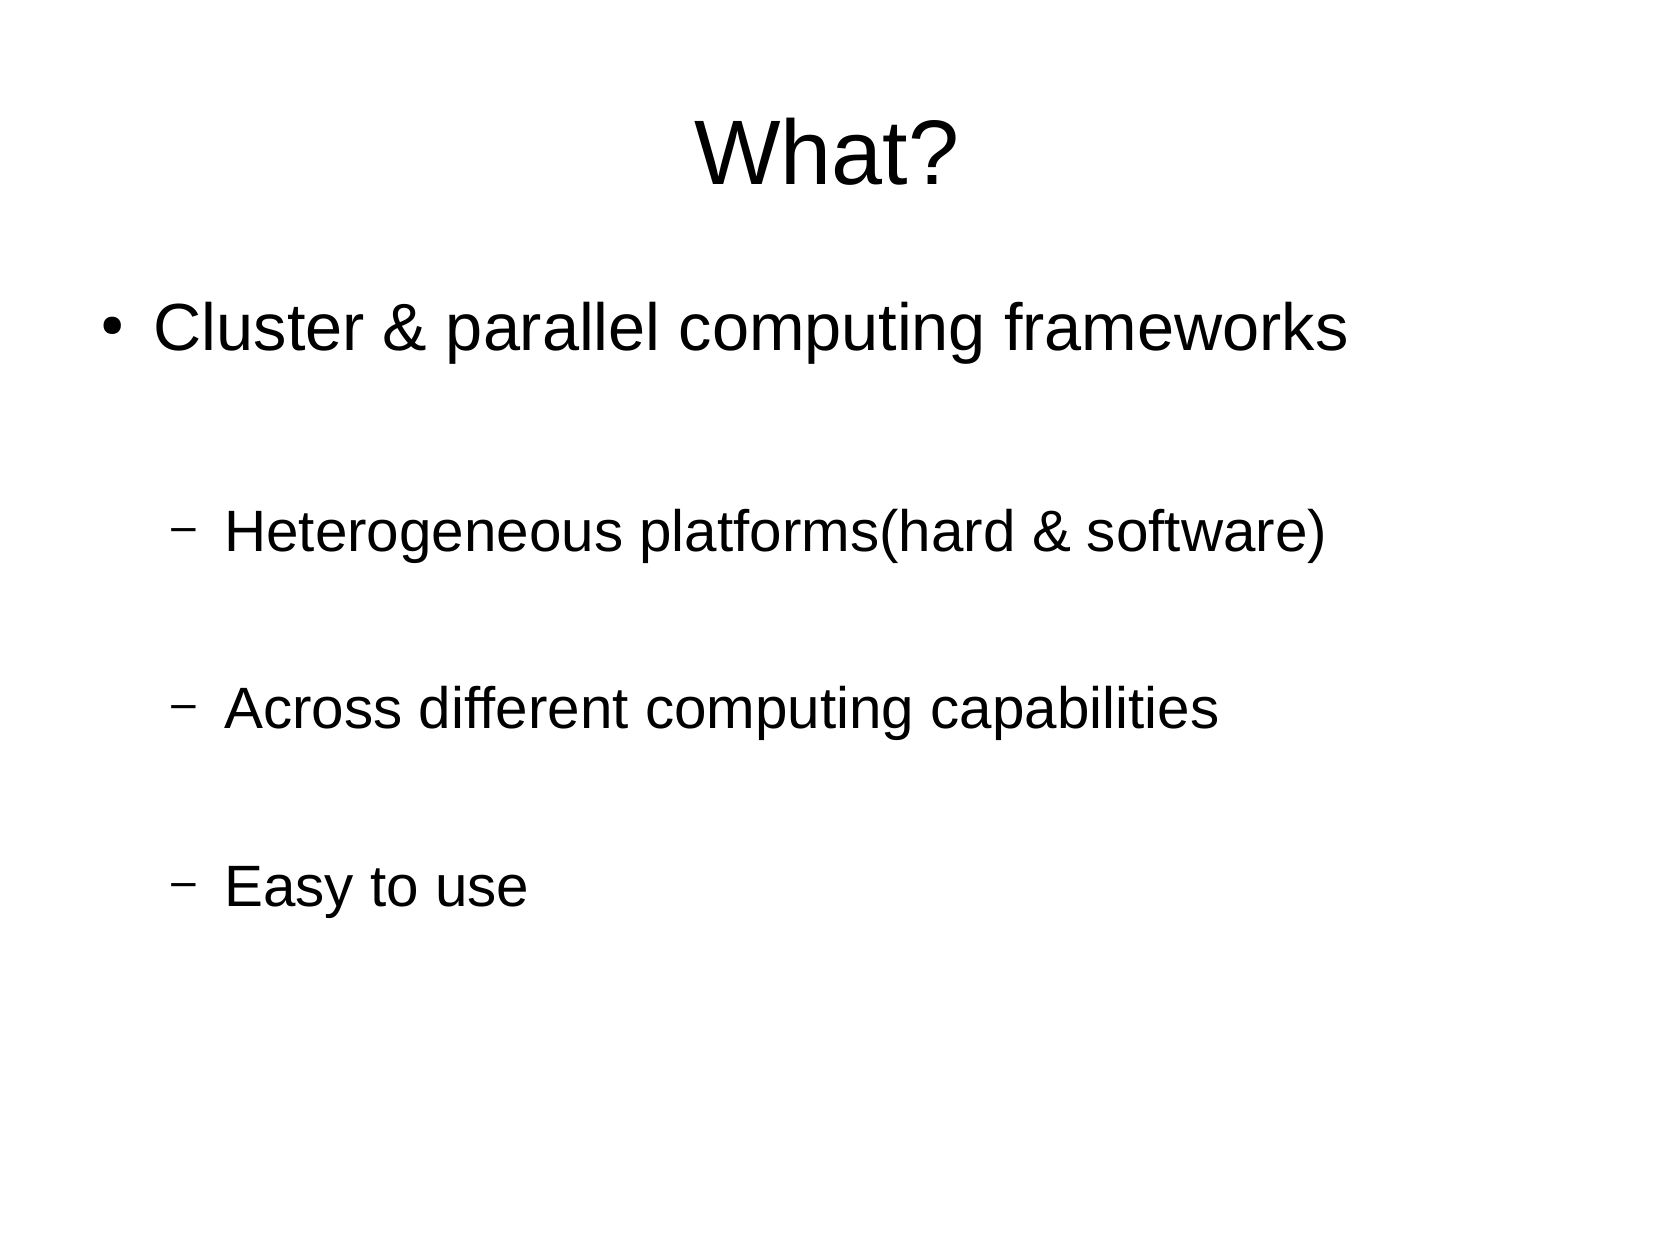

# What?
Cluster & parallel computing frameworks
Heterogeneous platforms(hard & software)
Across different computing capabilities
Easy to use